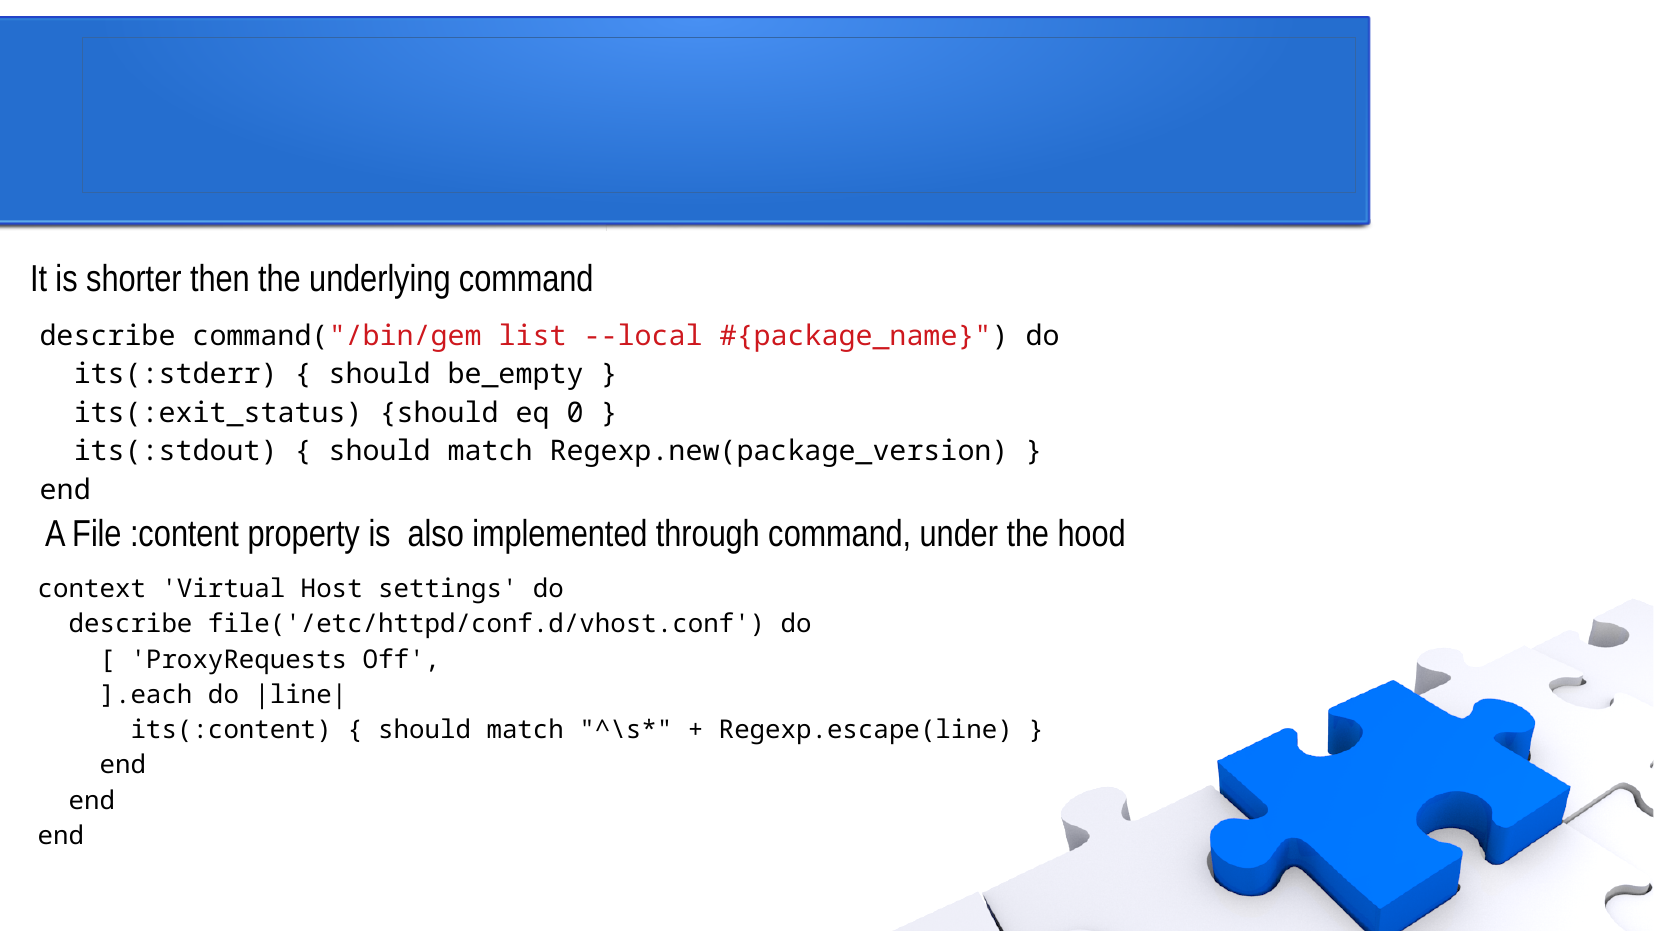

#
It is shorter then the underlying command
 describe command("/bin/gem list --local #{package_name}") do
 its(:stderr) { should be_empty }
 its(:exit_status) {should eq 0 }
 its(:stdout) { should match Regexp.new(package_version) }
 end
A File :content property is also implemented through command, under the hood
context 'Virtual Host settings' do
 describe file('/etc/httpd/conf.d/vhost.conf') do
 [ 'ProxyRequests Off',
 ].each do |line|
 its(:content) { should match "^\s*" + Regexp.escape(line) }
 end
 end
end